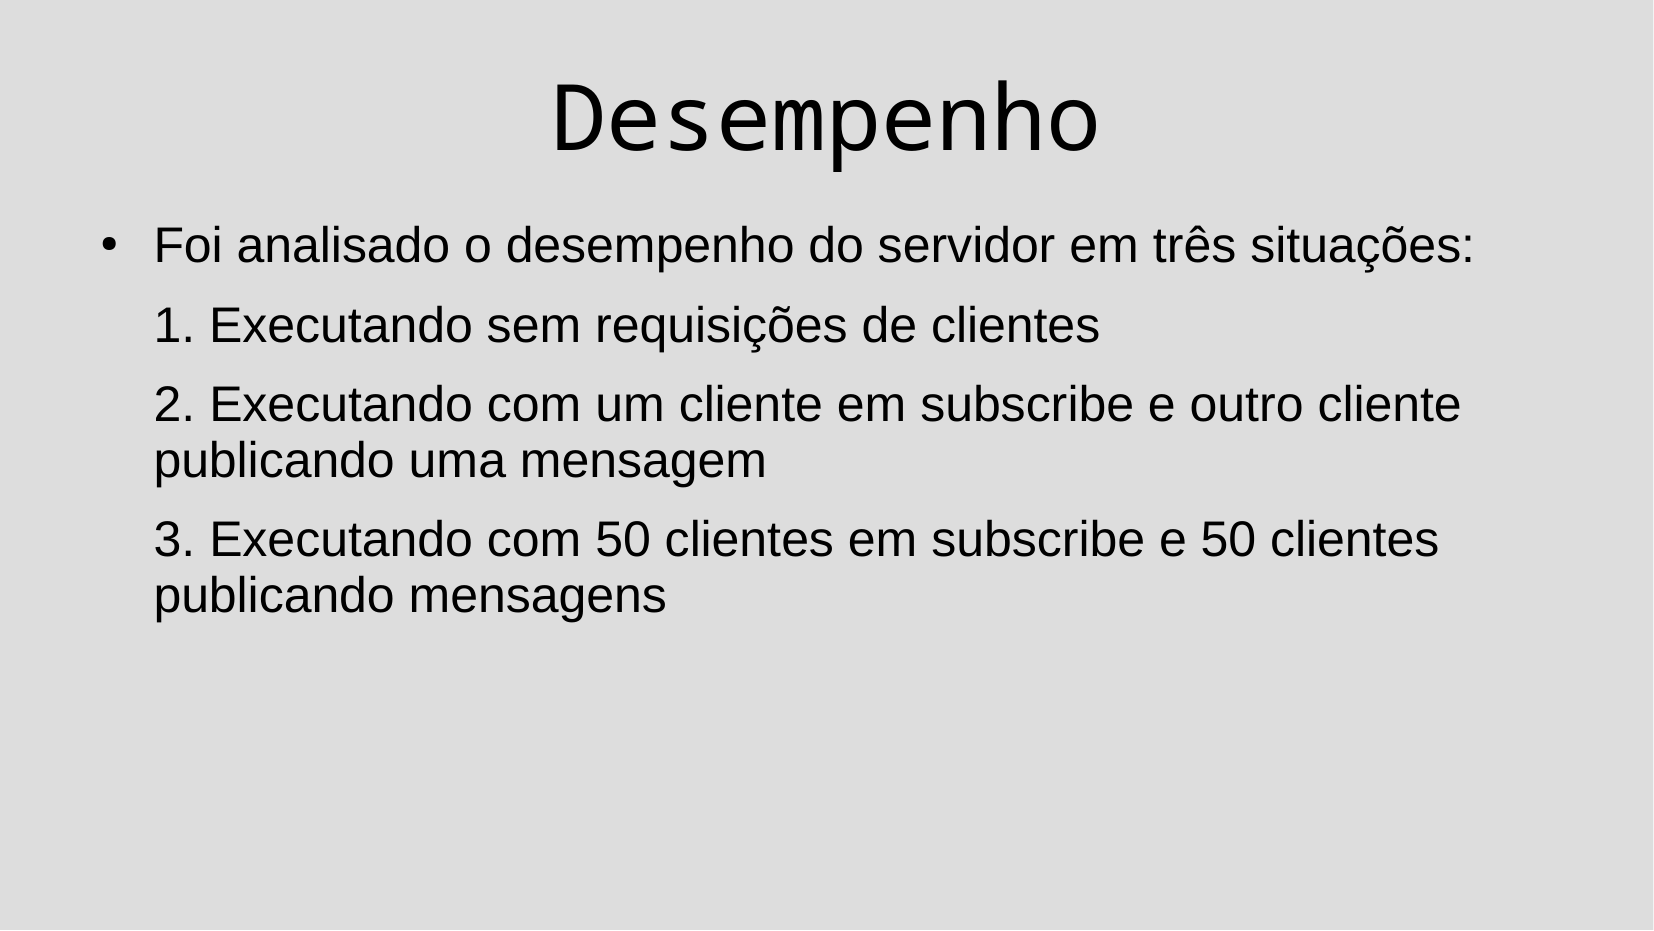

# Desempenho
Foi analisado o desempenho do servidor em três situações:
1. Executando sem requisições de clientes
2. Executando com um cliente em subscribe e outro cliente publicando uma mensagem
3. Executando com 50 clientes em subscribe e 50 clientes publicando mensagens